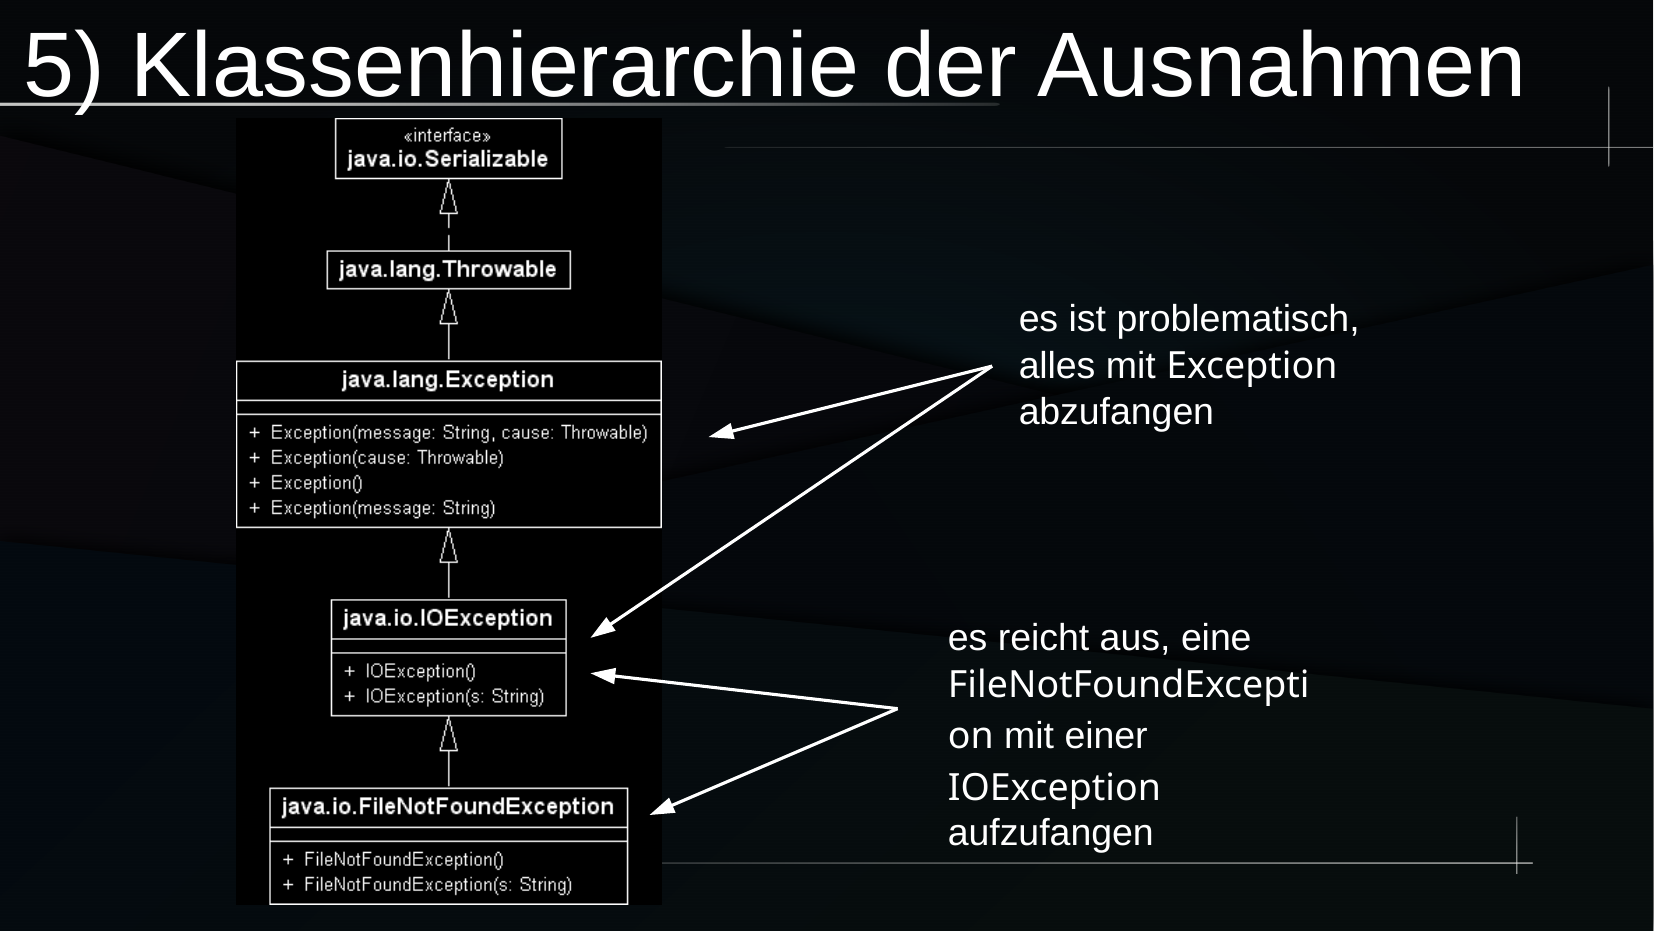

# 5) Klassenhierarchie der Ausnahmen
es ist problematisch, alles mit Exception abzufangen
es reicht aus, eine FileNotFoundException mit einer IOException aufzufangen